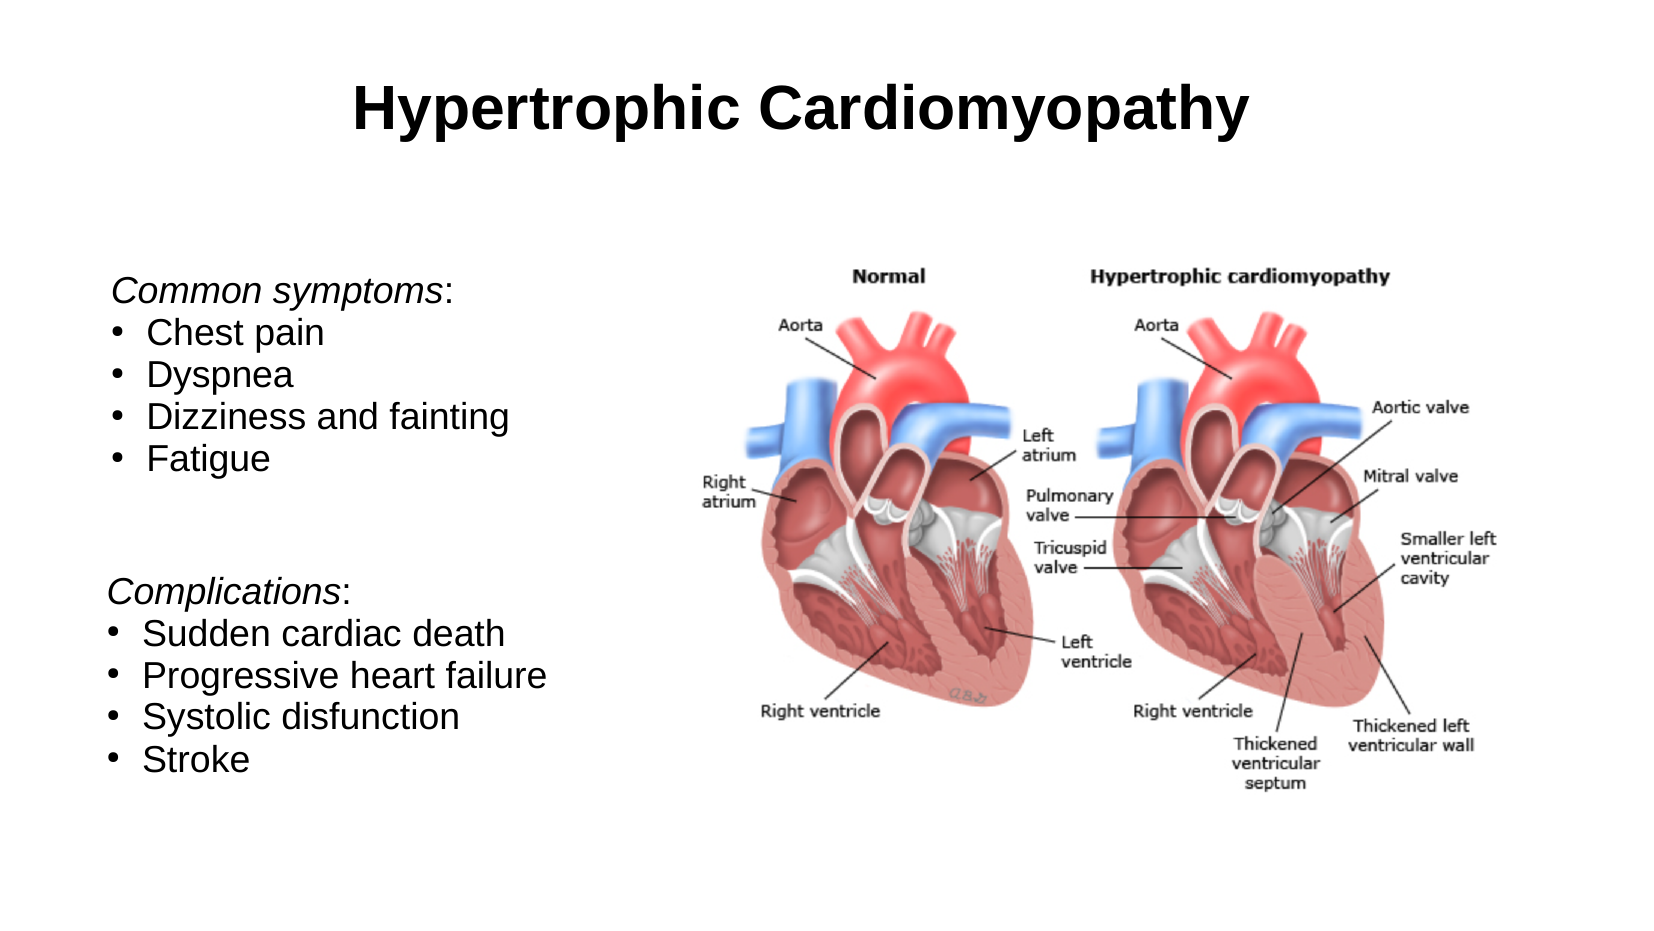

Hypertrophic Cardiomyopathy
Common symptoms:
Chest pain
Dyspnea
Dizziness and fainting
Fatigue
Complications:
Sudden cardiac death
Progressive heart failure
Systolic disfunction
Stroke